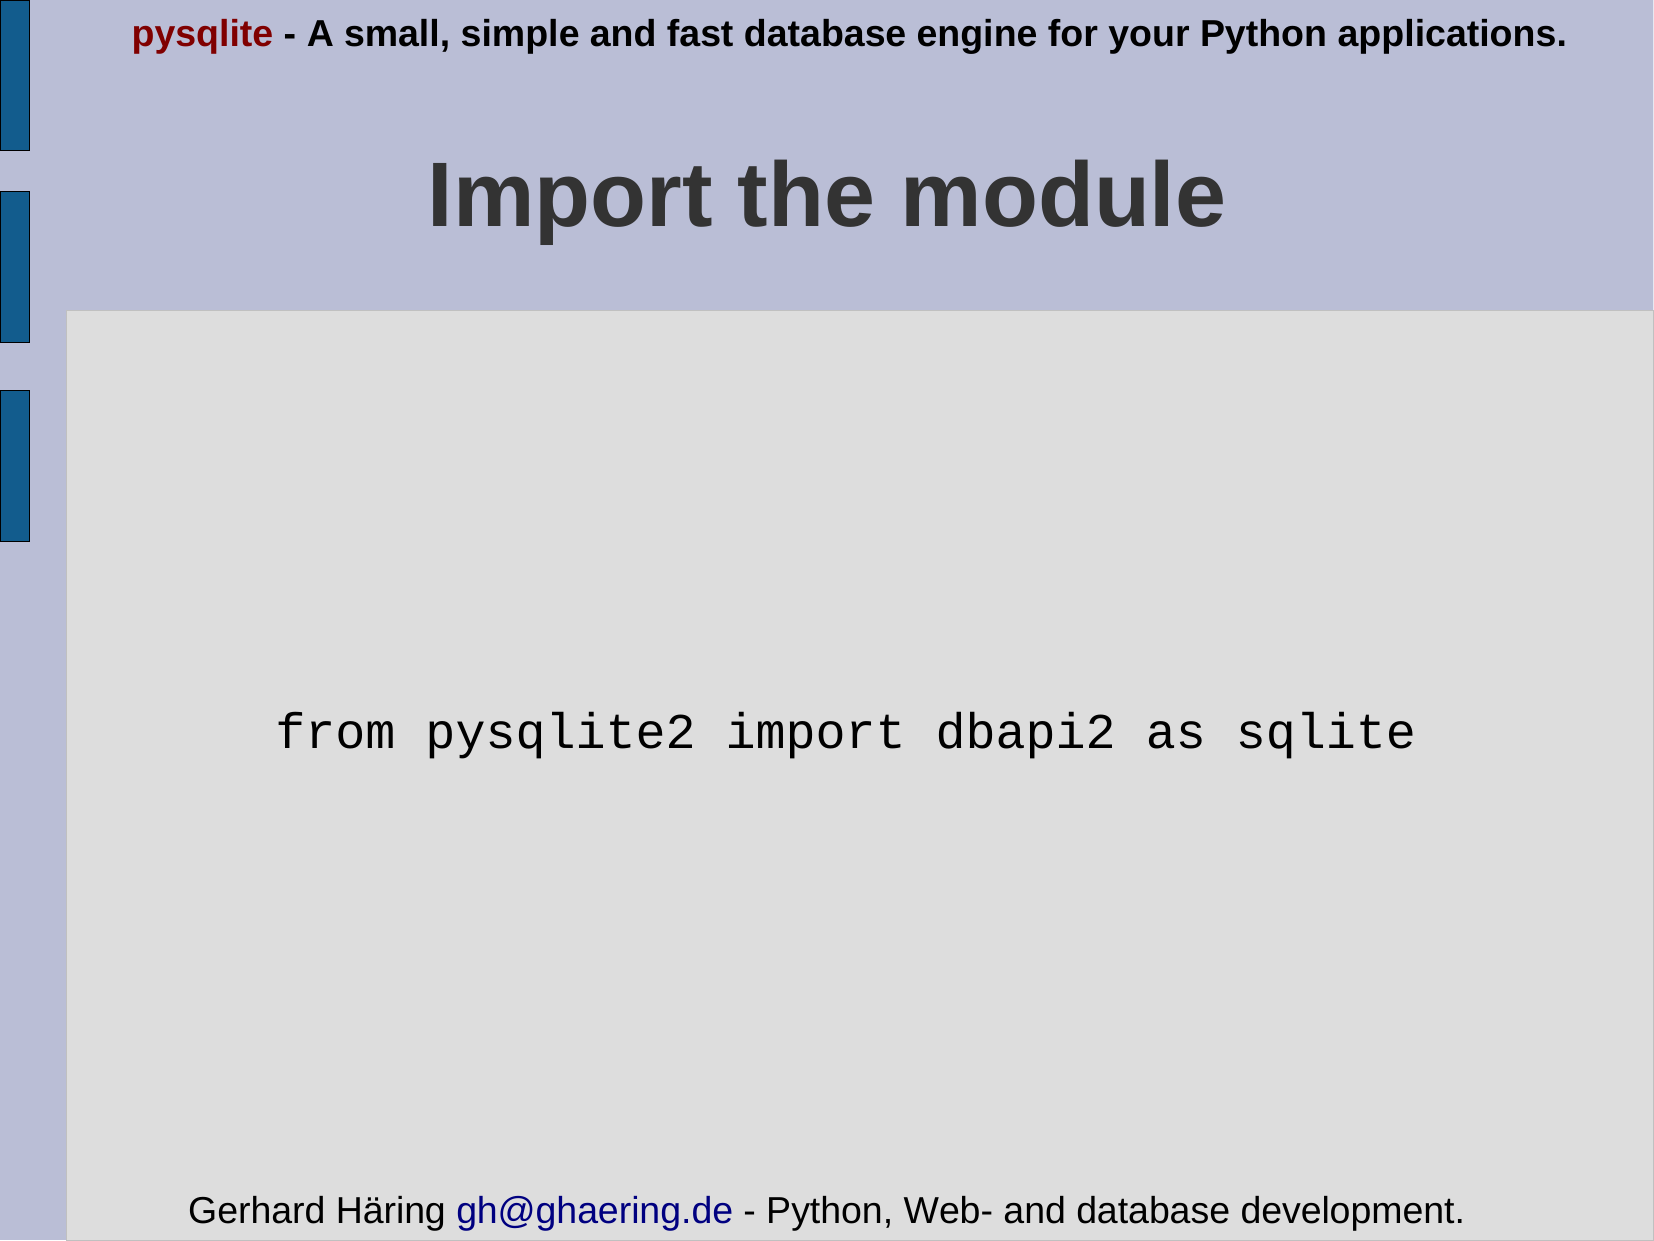

# Import the module
from pysqlite2 import dbapi2 as sqlite